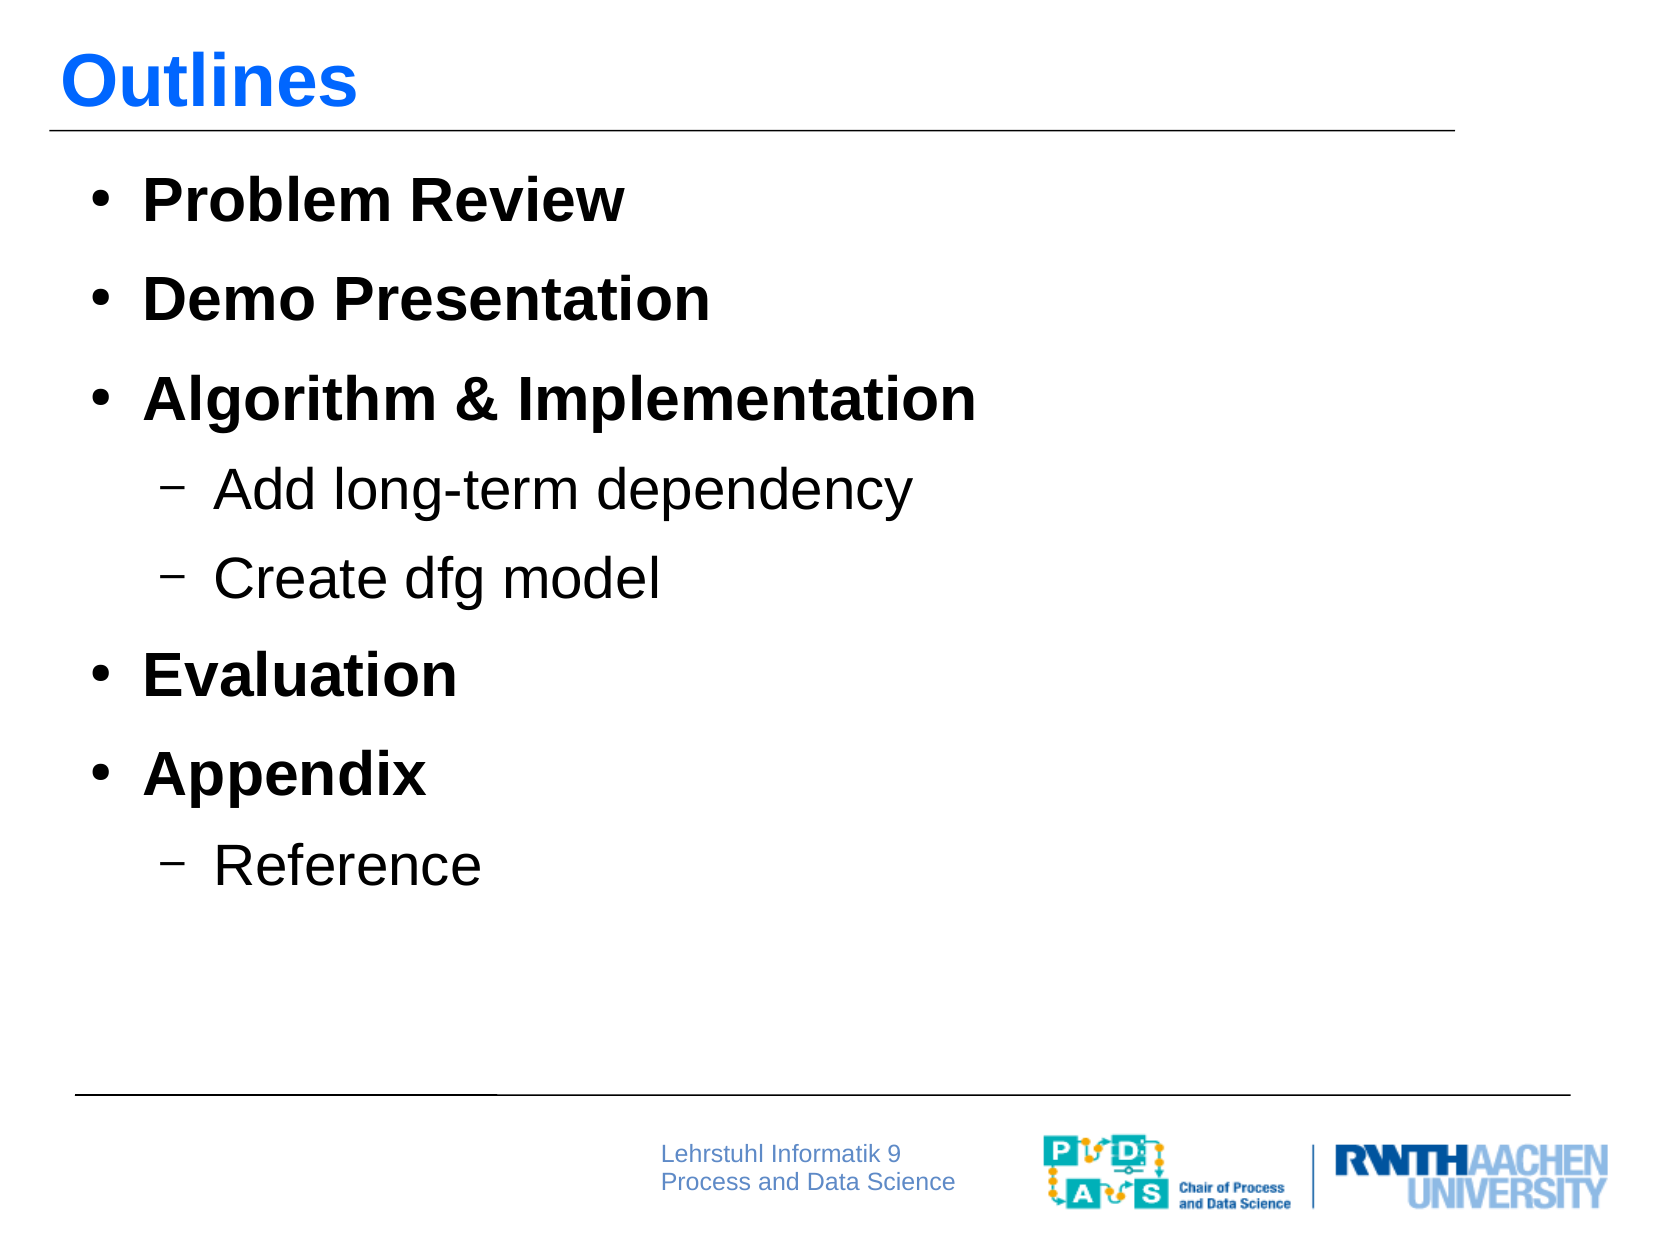

# Outlines
Problem Review
Demo Presentation
Algorithm & Implementation
Add long-term dependency
Create dfg model
Evaluation
Appendix
Reference